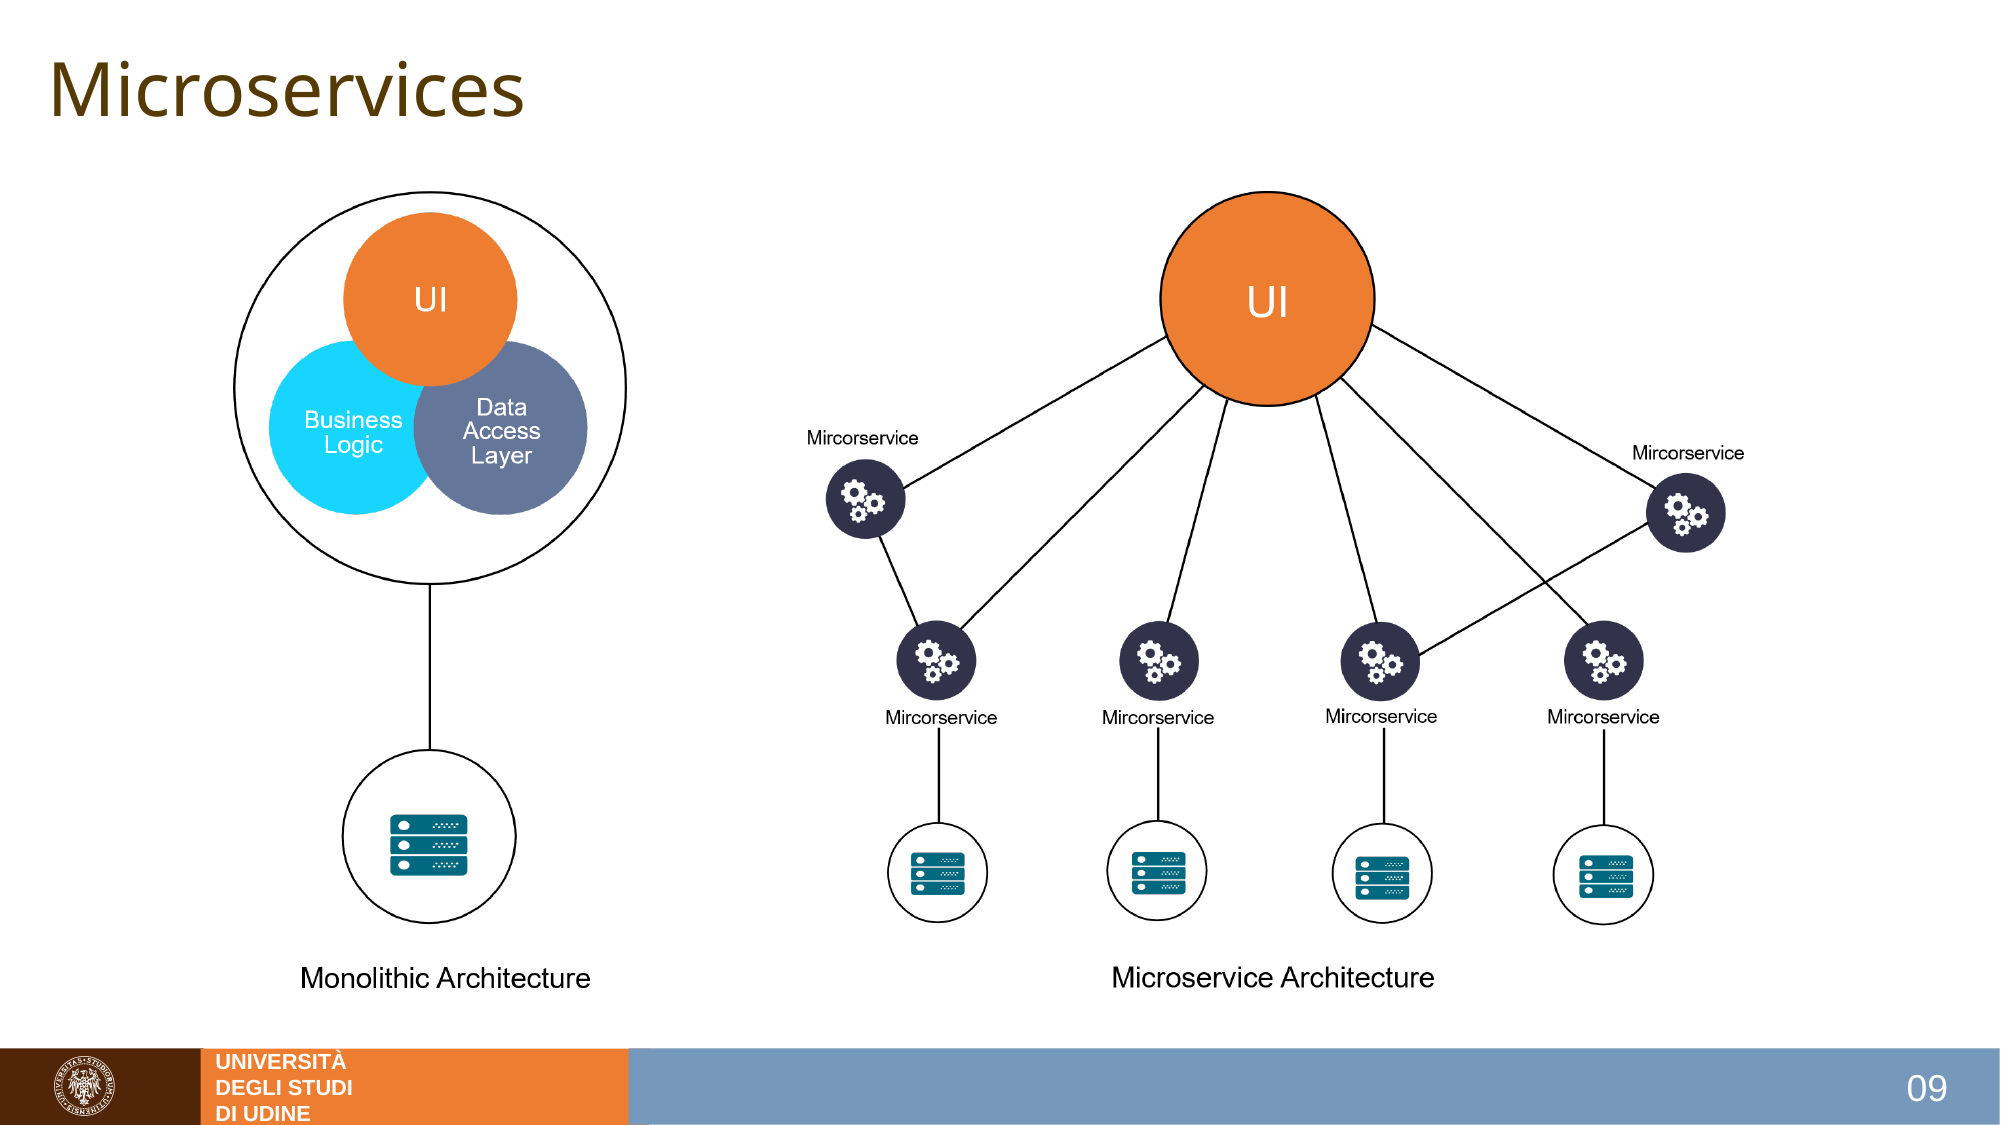

Microservices
UNIVERSITÀ
DEGLI STUDI
DI UDINE
09